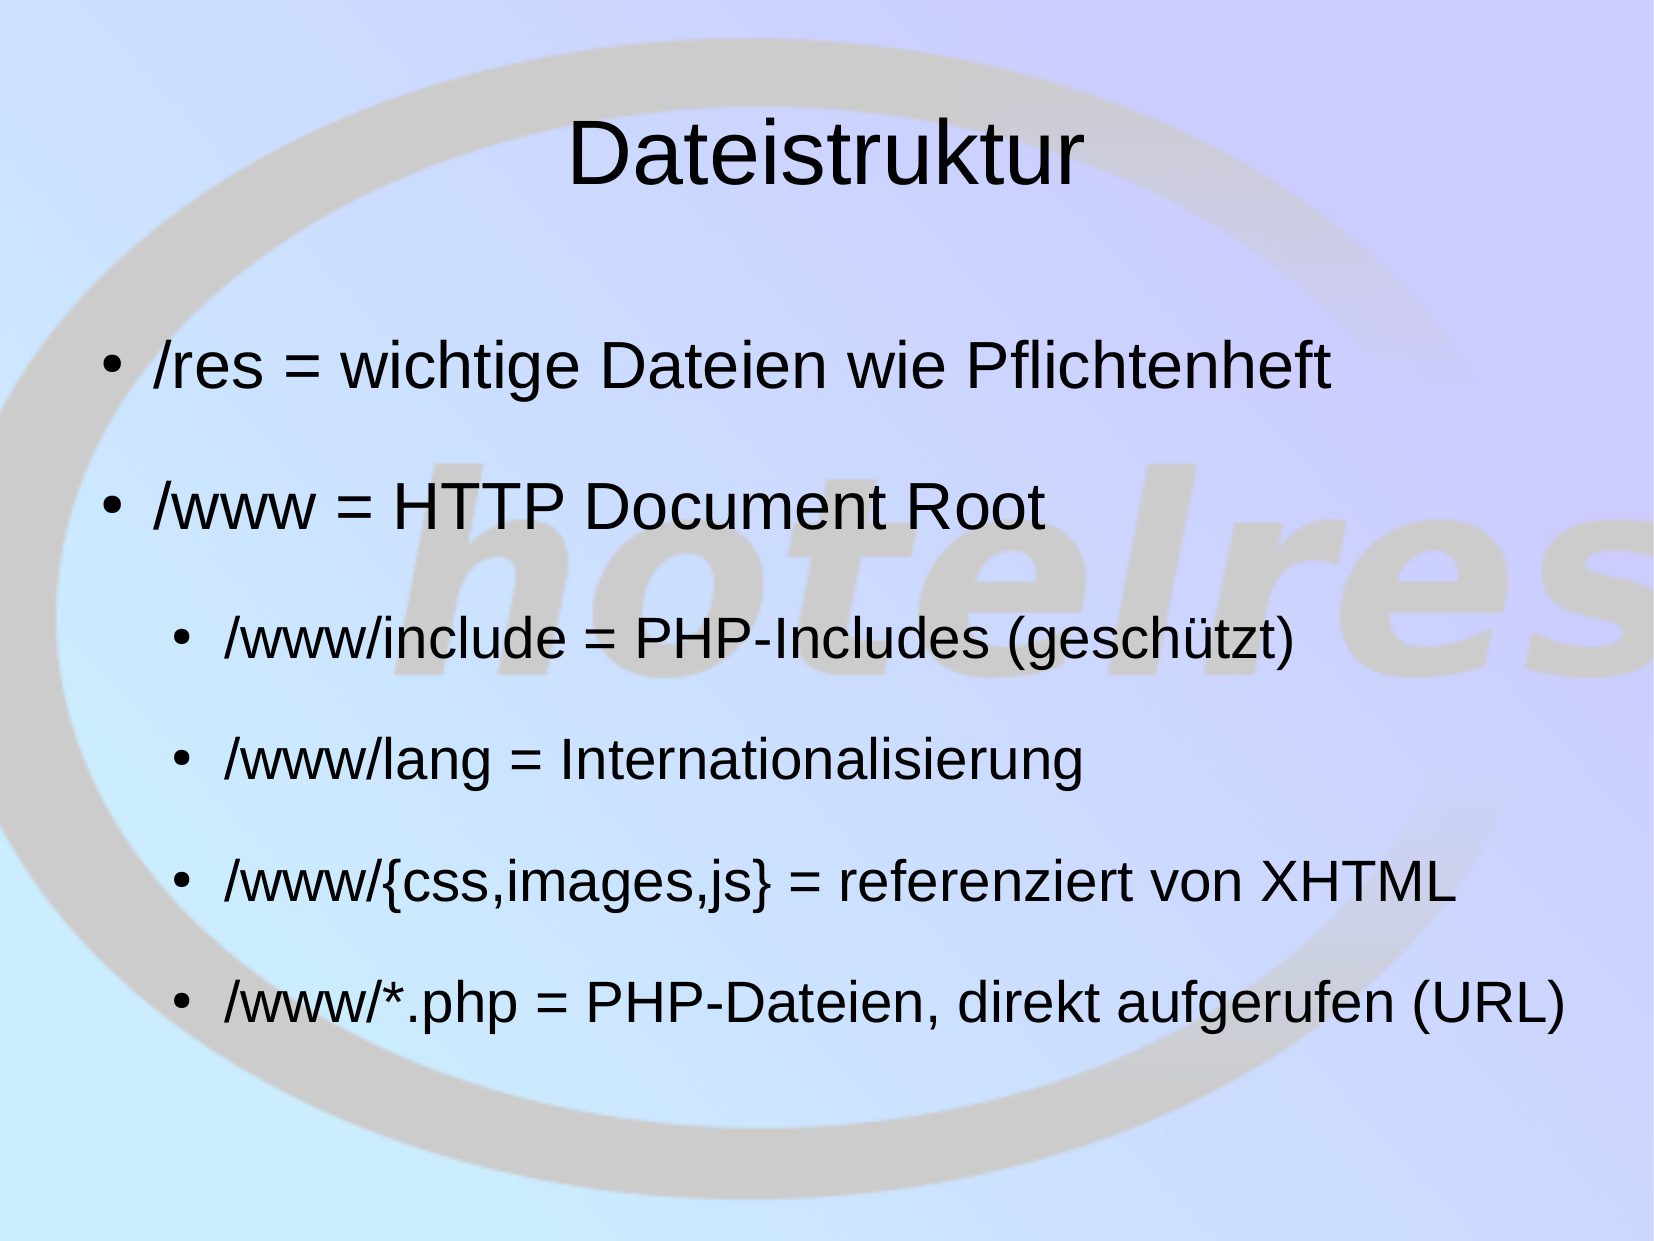

# Dateistruktur
/res = wichtige Dateien wie Pflichtenheft
/www = HTTP Document Root
/www/include = PHP-Includes (geschützt)
/www/lang = Internationalisierung
/www/{css,images,js} = referenziert von XHTML
/www/*.php = PHP-Dateien, direkt aufgerufen (URL)